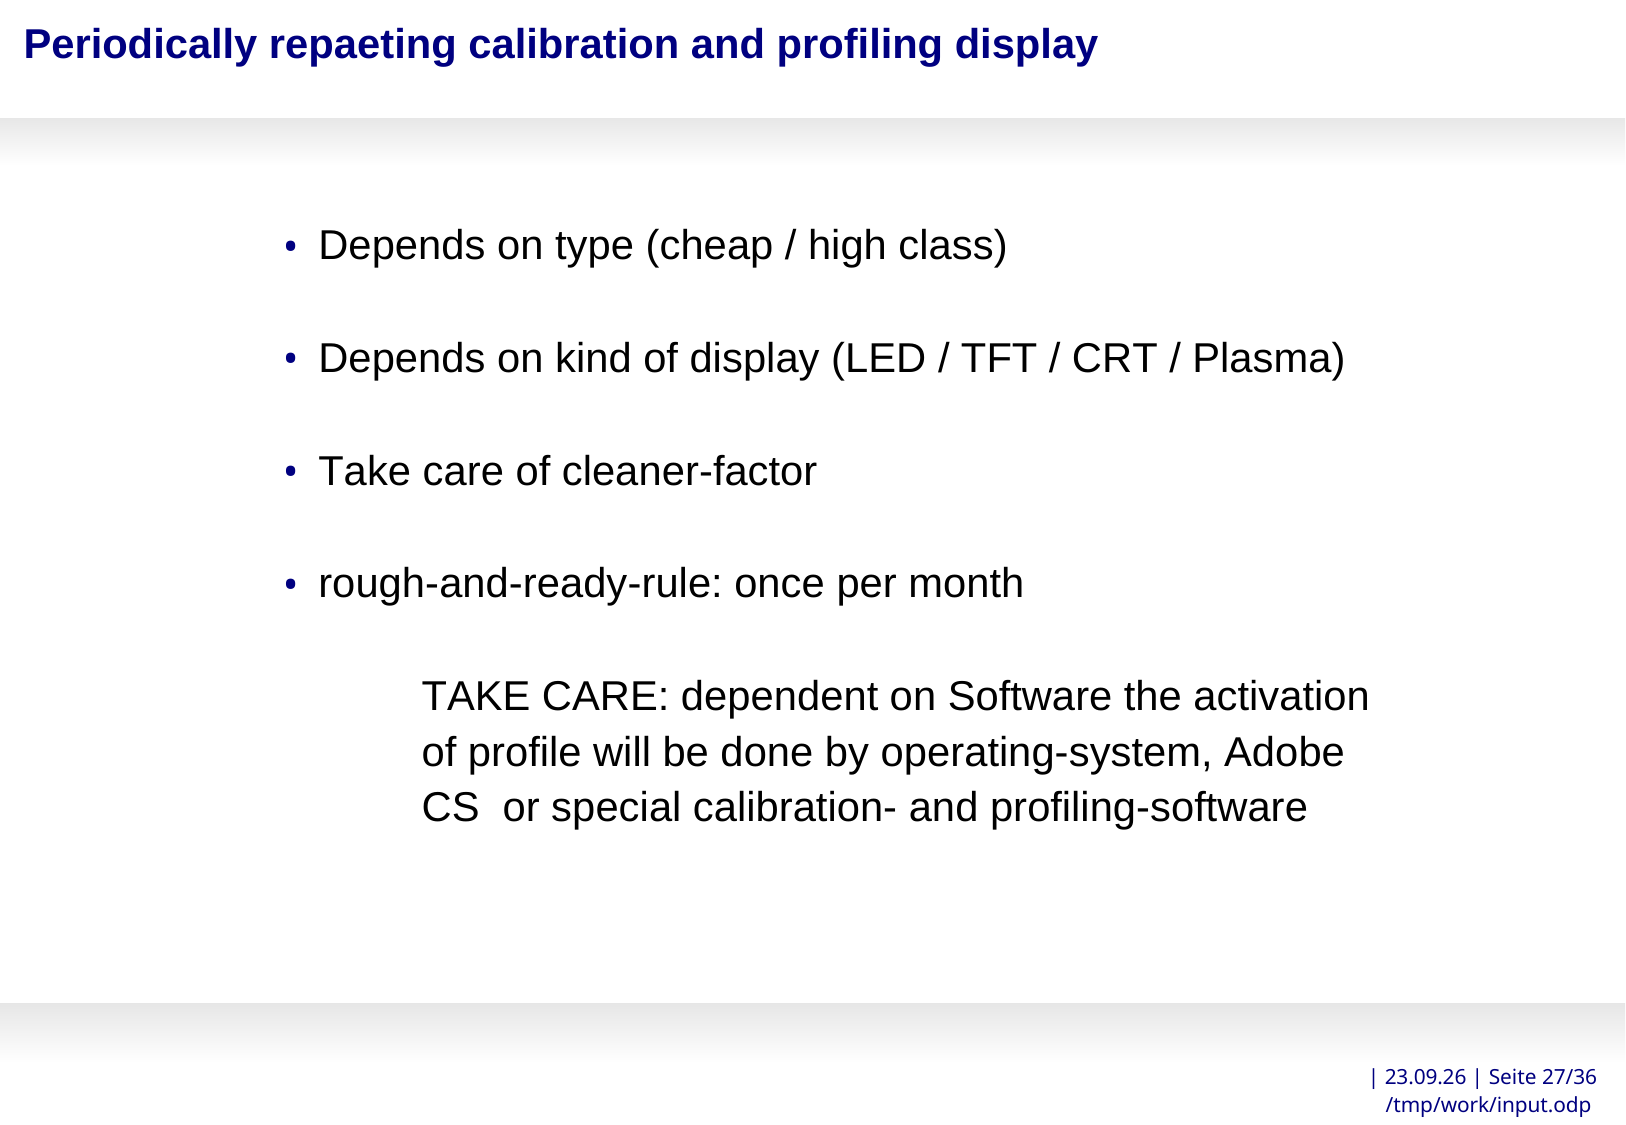

# Periodically repaeting calibration and profiling display
Depends on type (cheap / high class)
Depends on kind of display (LED / TFT / CRT / Plasma)
Take care of cleaner-factor
rough-and-ready-rule: once per month
TAKE CARE: dependent on Software the activation of profile will be done by operating-system, Adobe CS or special calibration- and profiling-software